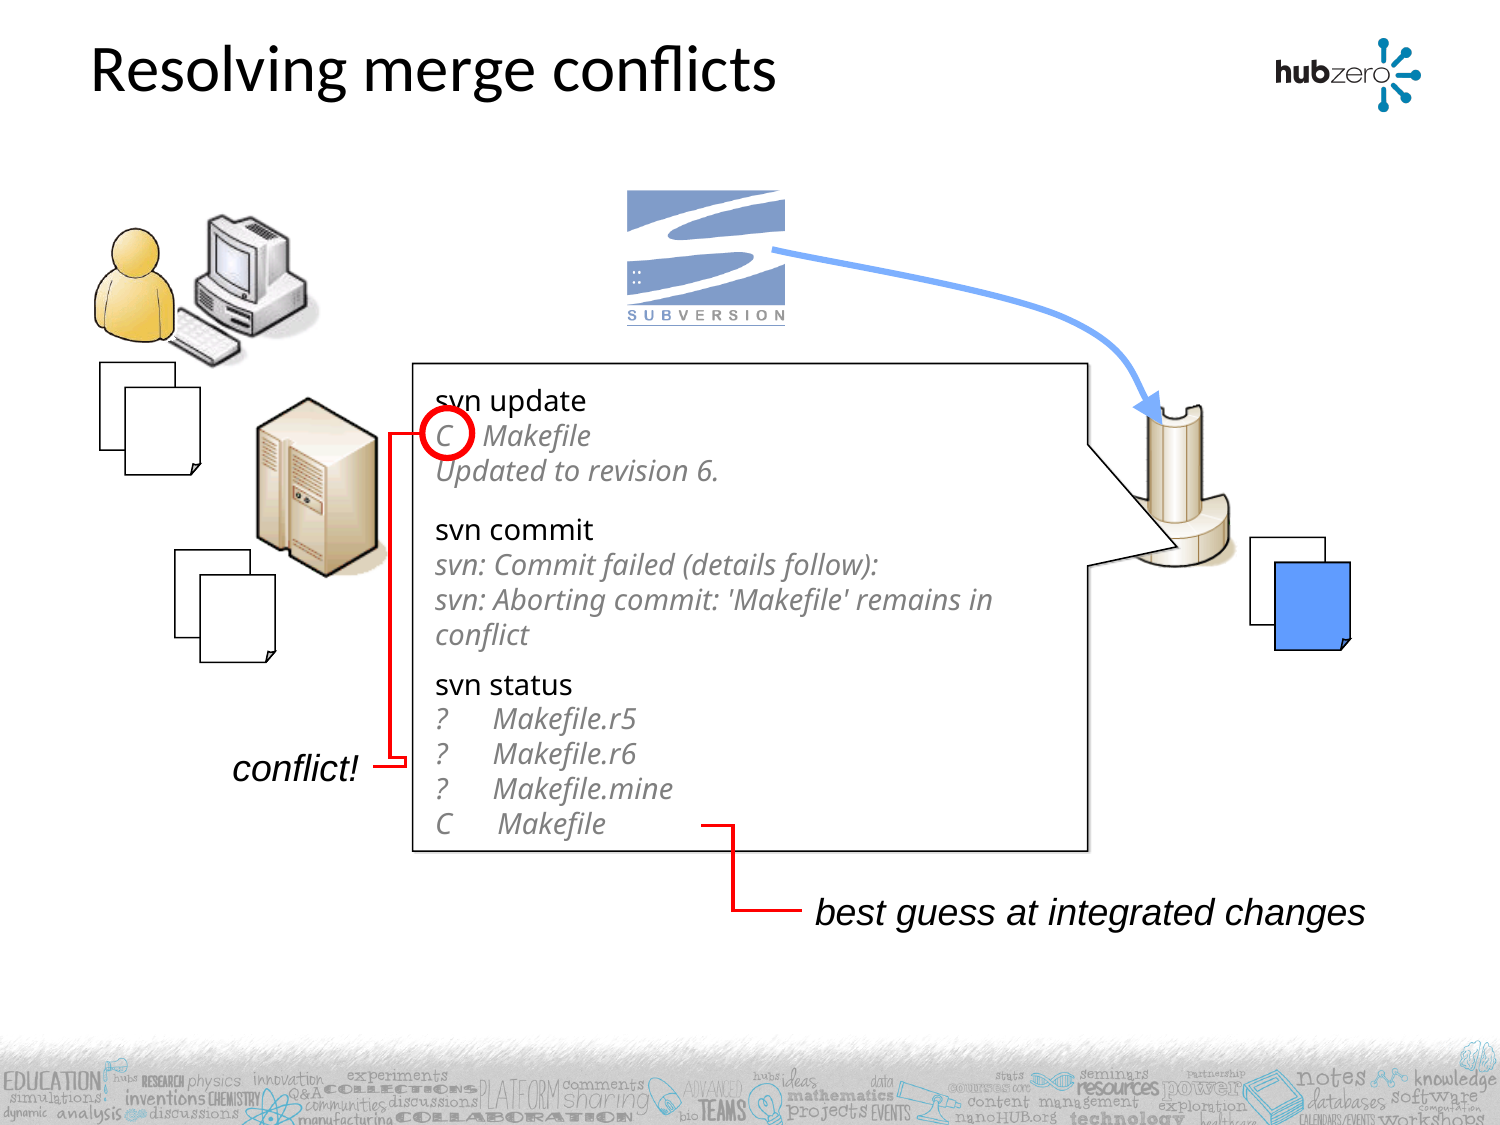

Resolving merge conflicts
svn update
C Makefile
Updated to revision 6.
conflict!
svn commit
svn: Commit failed (details follow):
svn: Aborting commit: 'Makefile' remains in conflict
svn status
? Makefile.r5
? Makefile.r6
? Makefile.mine
C Makefile
best guess at integrated changes